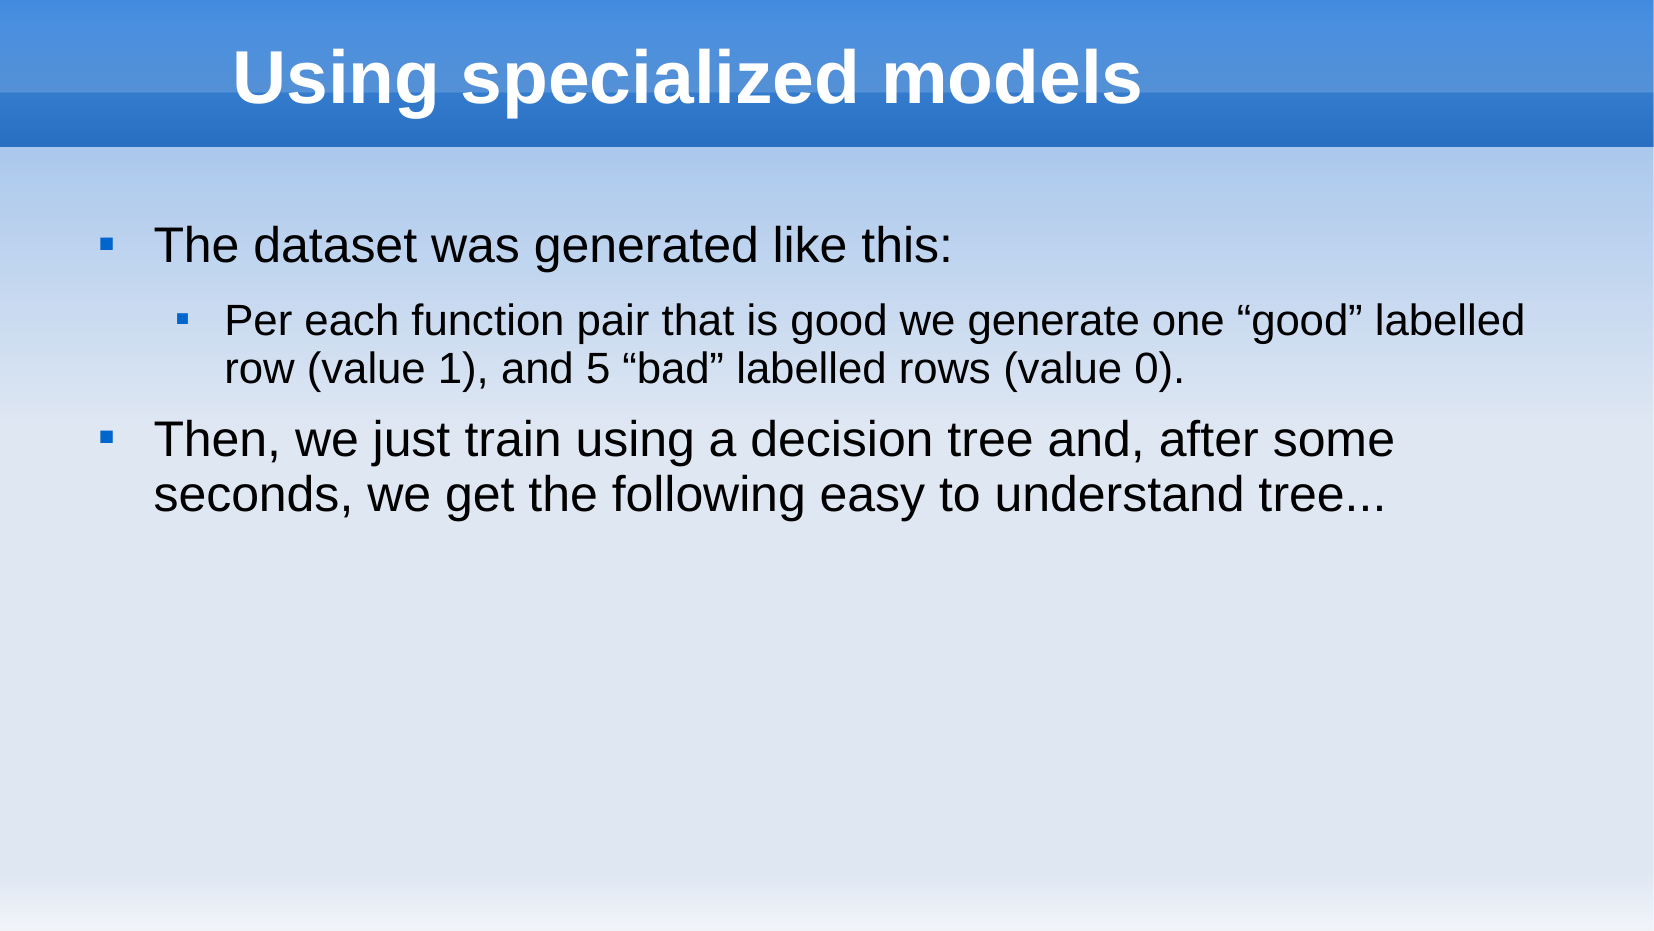

# Using specialized models
The dataset was generated like this:
Per each function pair that is good we generate one “good” labelled row (value 1), and 5 “bad” labelled rows (value 0).
Then, we just train using a decision tree and, after some seconds, we get the following easy to understand tree...